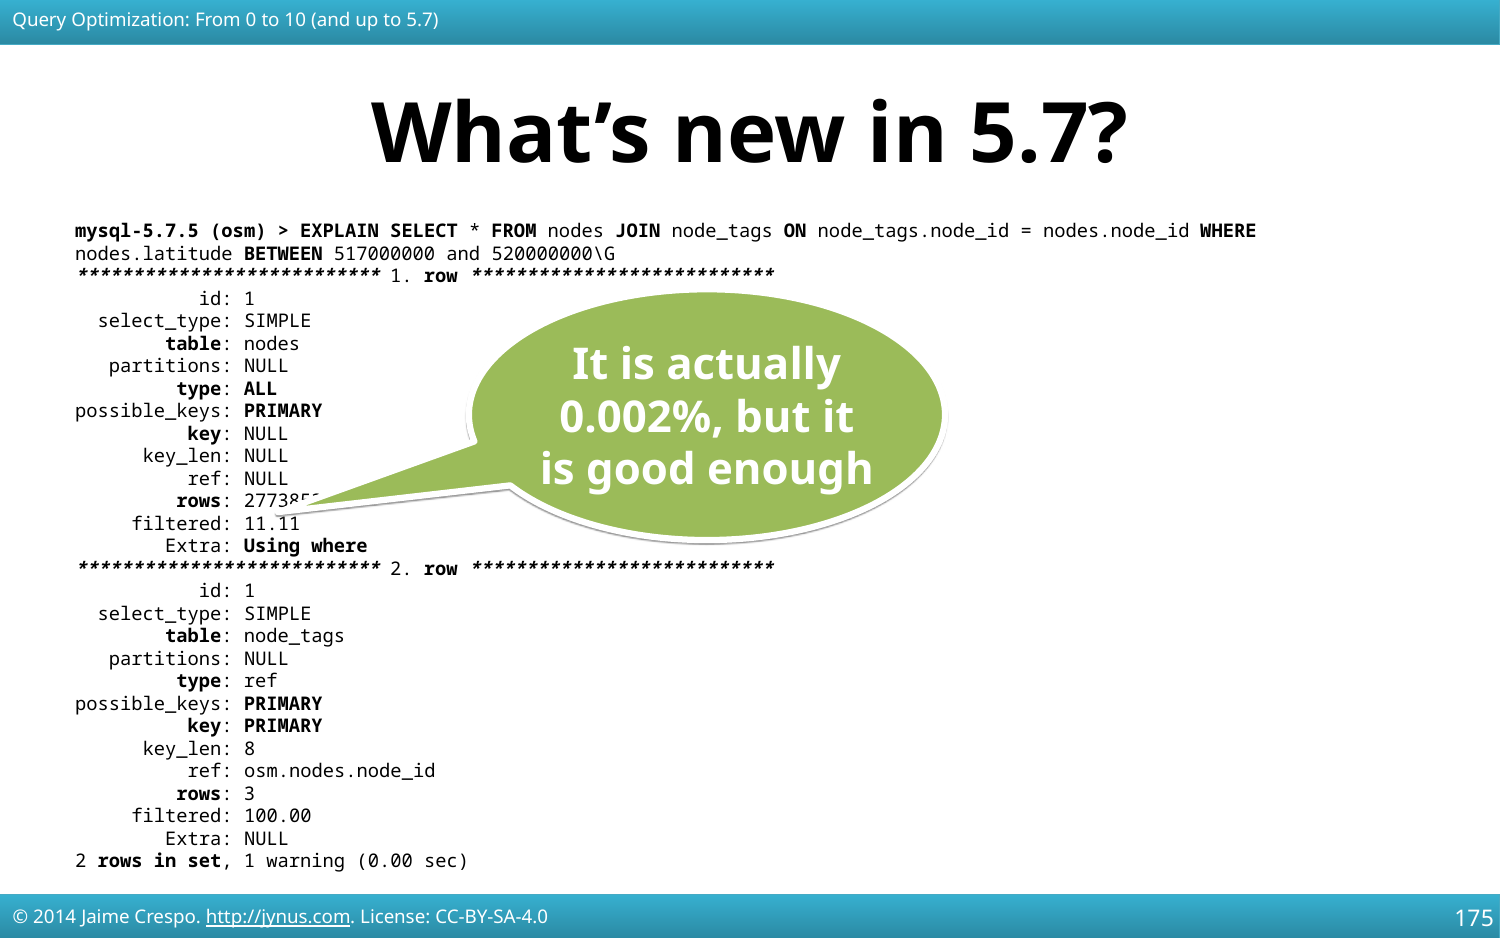

# What’s new in 5.7?
mysql-5.7.5 (osm) > EXPLAIN SELECT * FROM nodes JOIN node_tags ON node_tags.node_id = nodes.node_id WHERE nodes.latitude BETWEEN 517000000 and 520000000\G
*************************** 1. row ***************************
 id: 1
 select_type: SIMPLE
 table: nodes
 partitions: NULL
 type: ALL
possible_keys: PRIMARY
 key: NULL
 key_len: NULL
 ref: NULL
 rows: 2773853
 filtered: 11.11
 Extra: Using where
*************************** 2. row ***************************
 id: 1
 select_type: SIMPLE
 table: node_tags
 partitions: NULL
 type: ref
possible_keys: PRIMARY
 key: PRIMARY
 key_len: 8
 ref: osm.nodes.node_id
 rows: 3
 filtered: 100.00
 Extra: NULL
2 rows in set, 1 warning (0.00 sec)
It is actually 0.002%, but it is good enough